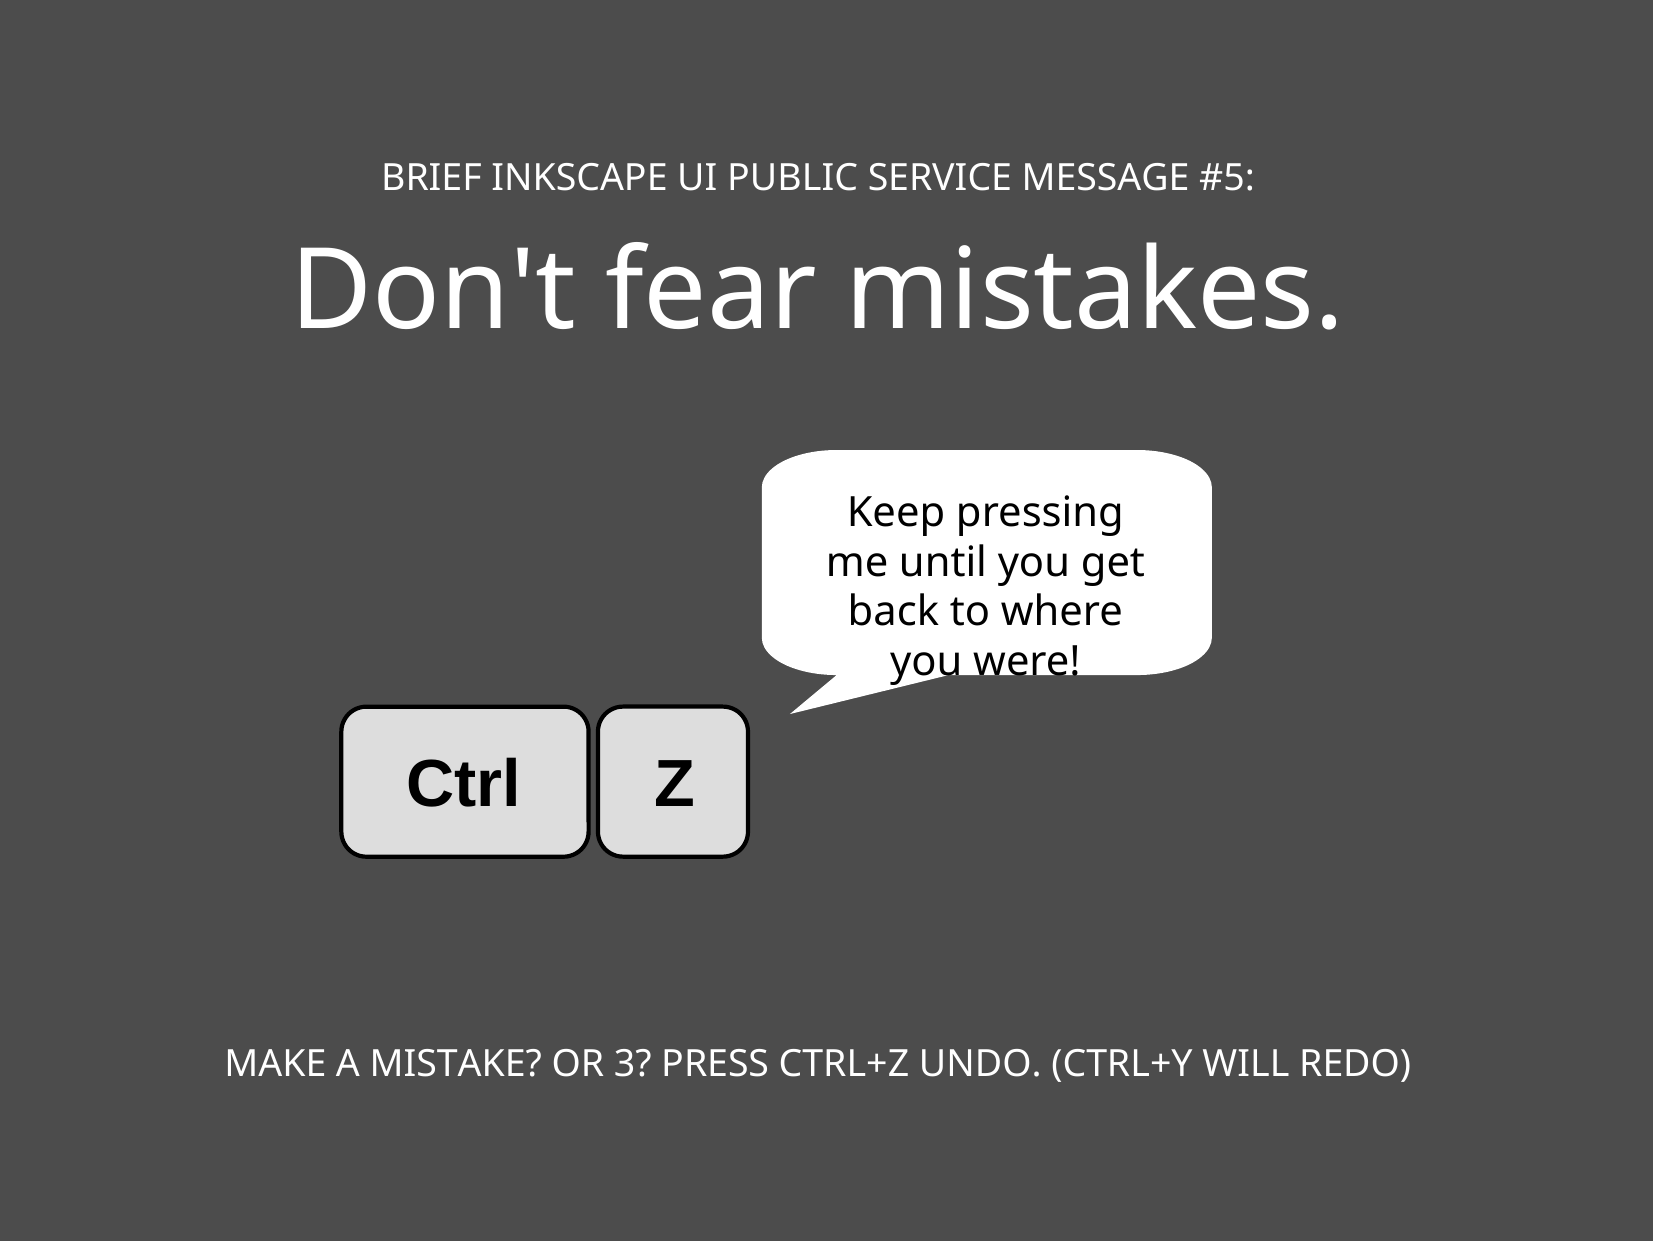

BRIEF INKSCAPE UI PUBLIC SERVICE MESSAGE #5:
# Don't fear mistakes.
Keep pressing me until you get back to where you were!
Z
Ctrl
MAKE A MISTAKE? OR 3? PRESS CTRL+Z UNDO. (CTRL+Y WILL REDO)